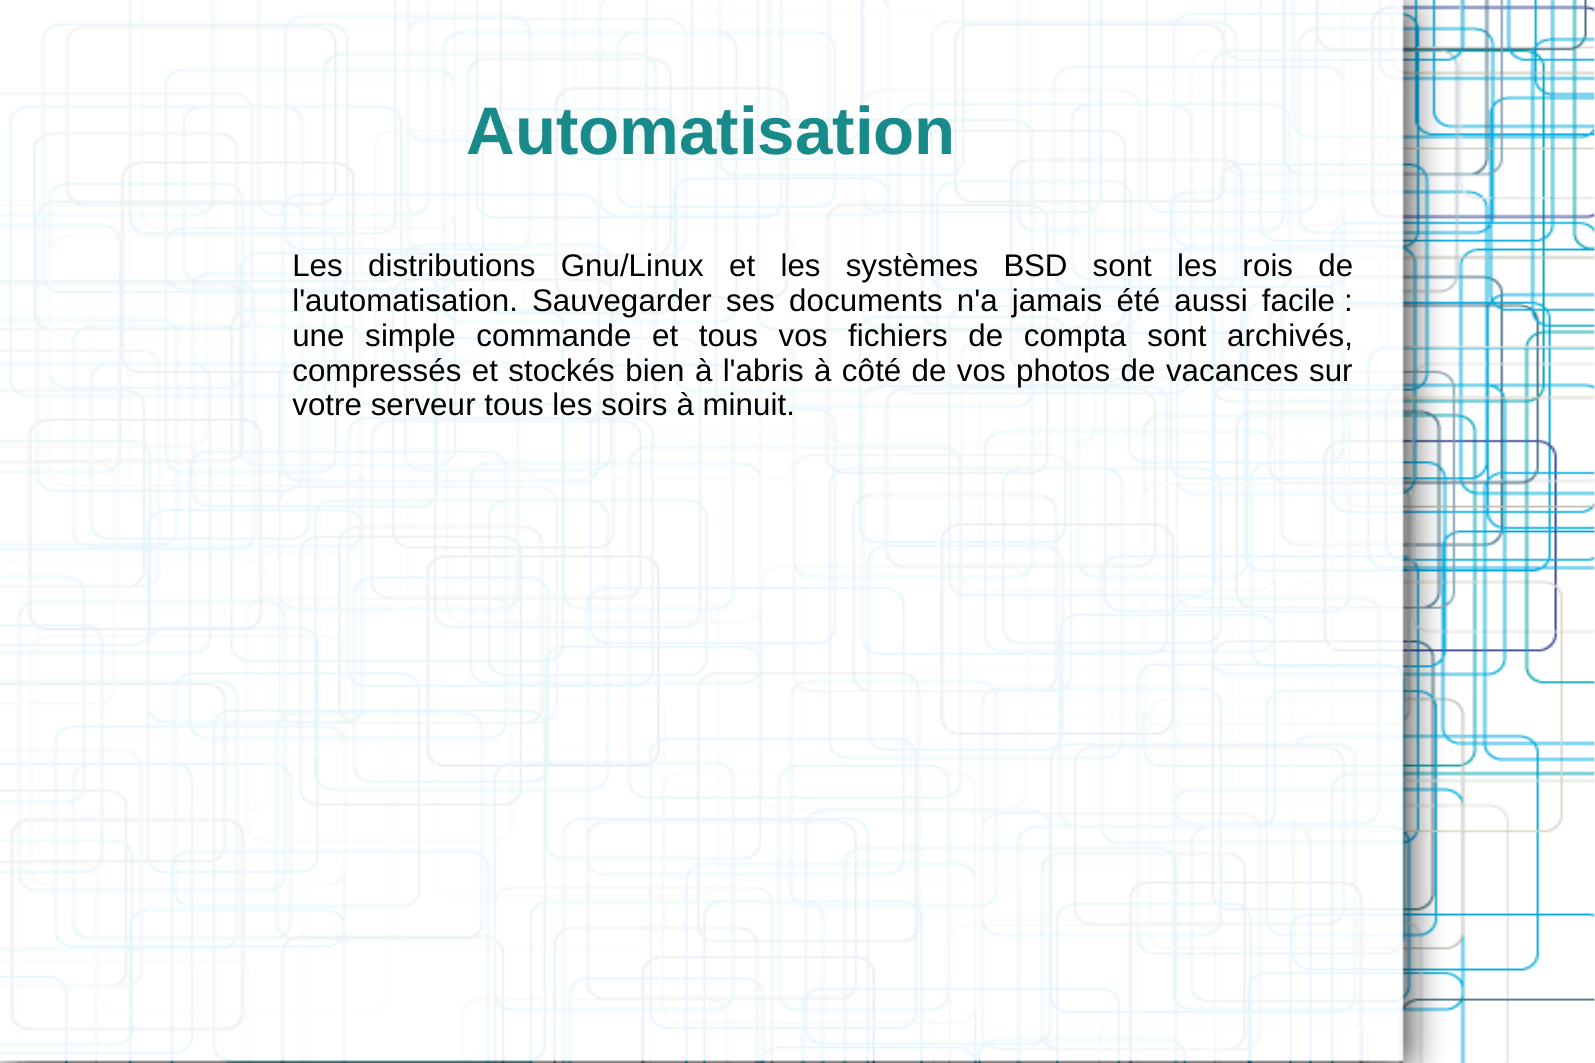

# Automatisation
Les distributions Gnu/Linux et les systèmes BSD sont les rois de l'automatisation. Sauvegarder ses documents n'a jamais été aussi facile : une simple commande et tous vos fichiers de compta sont archivés, compressés et stockés bien à l'abris à côté de vos photos de vacances sur votre serveur tous les soirs à minuit.